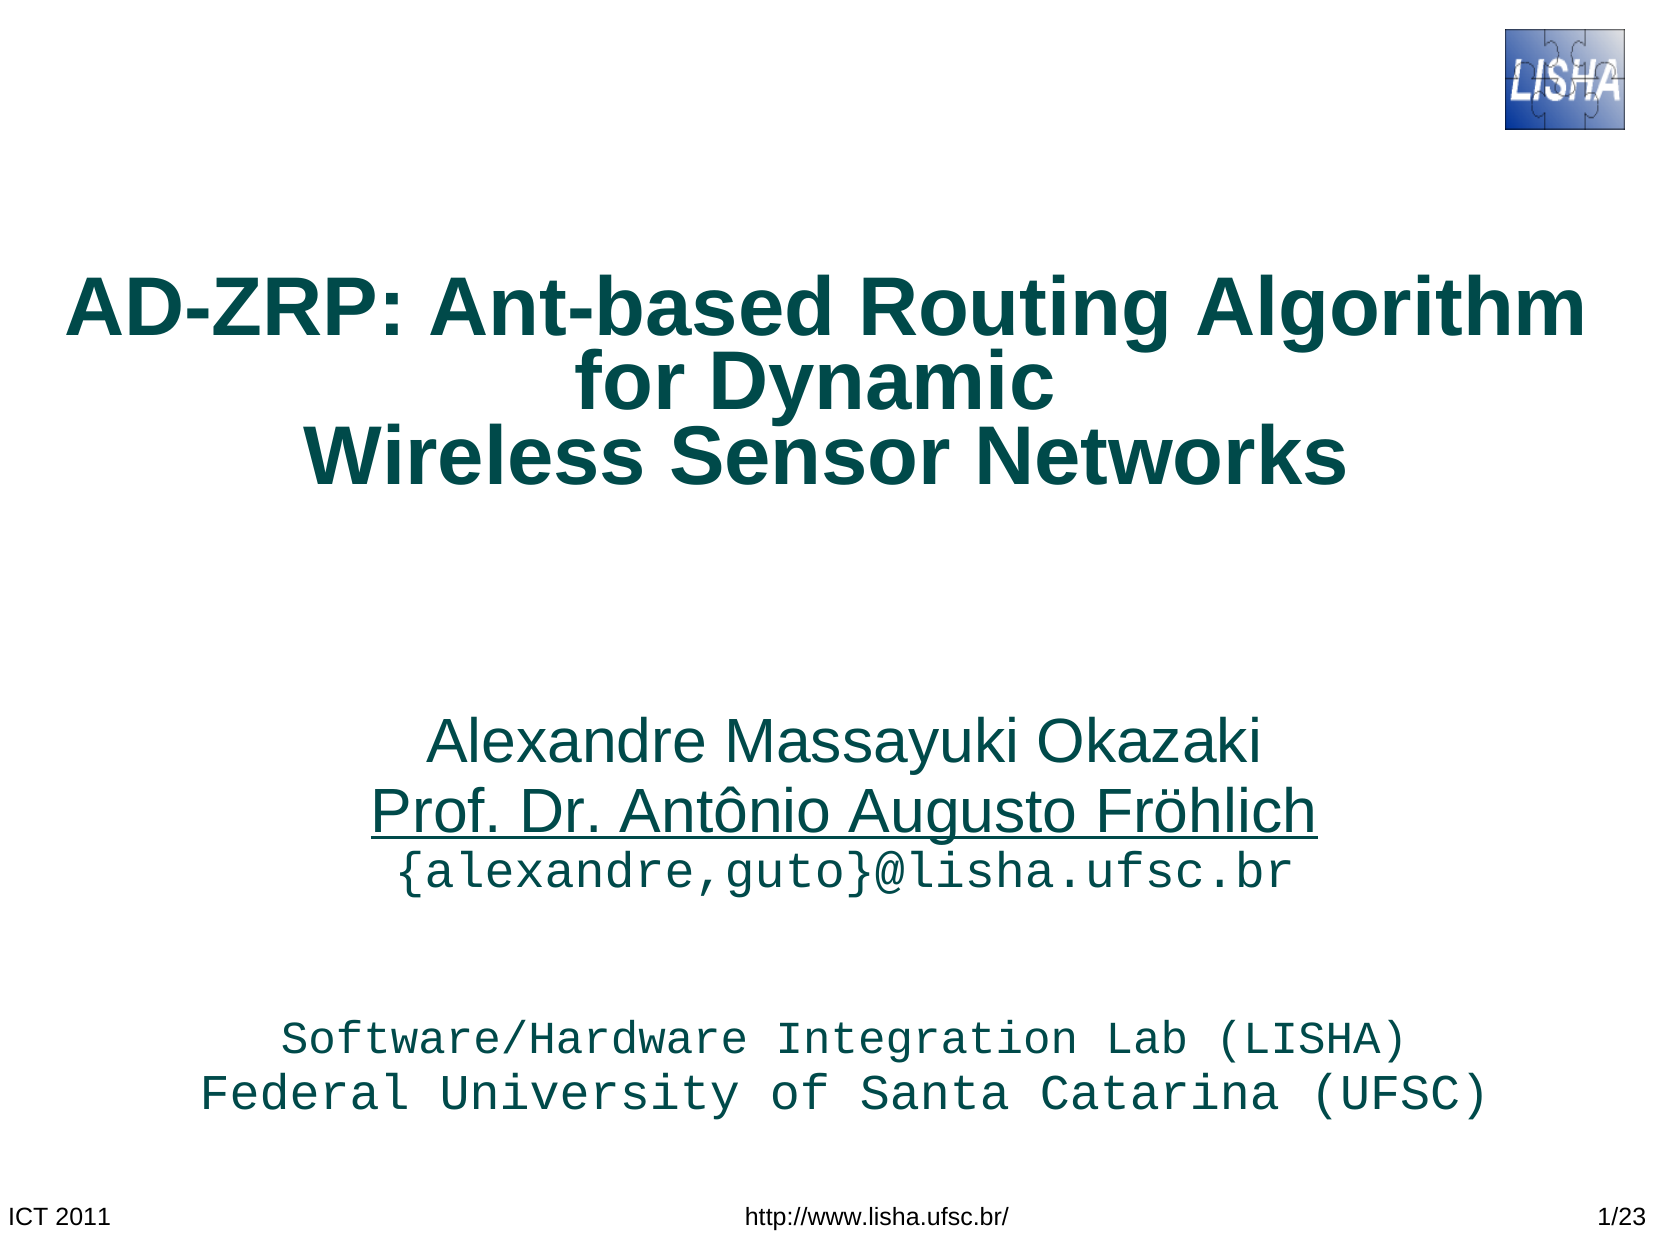

# AD-ZRP: Ant-based Routing Algorithm for Dynamic Wireless Sensor Networks
Alexandre Massayuki Okazaki
Prof. Dr. Antônio Augusto Fröhlich
{alexandre,guto}@lisha.ufsc.br
Software/Hardware Integration Lab (LISHA)
Federal University of Santa Catarina (UFSC)